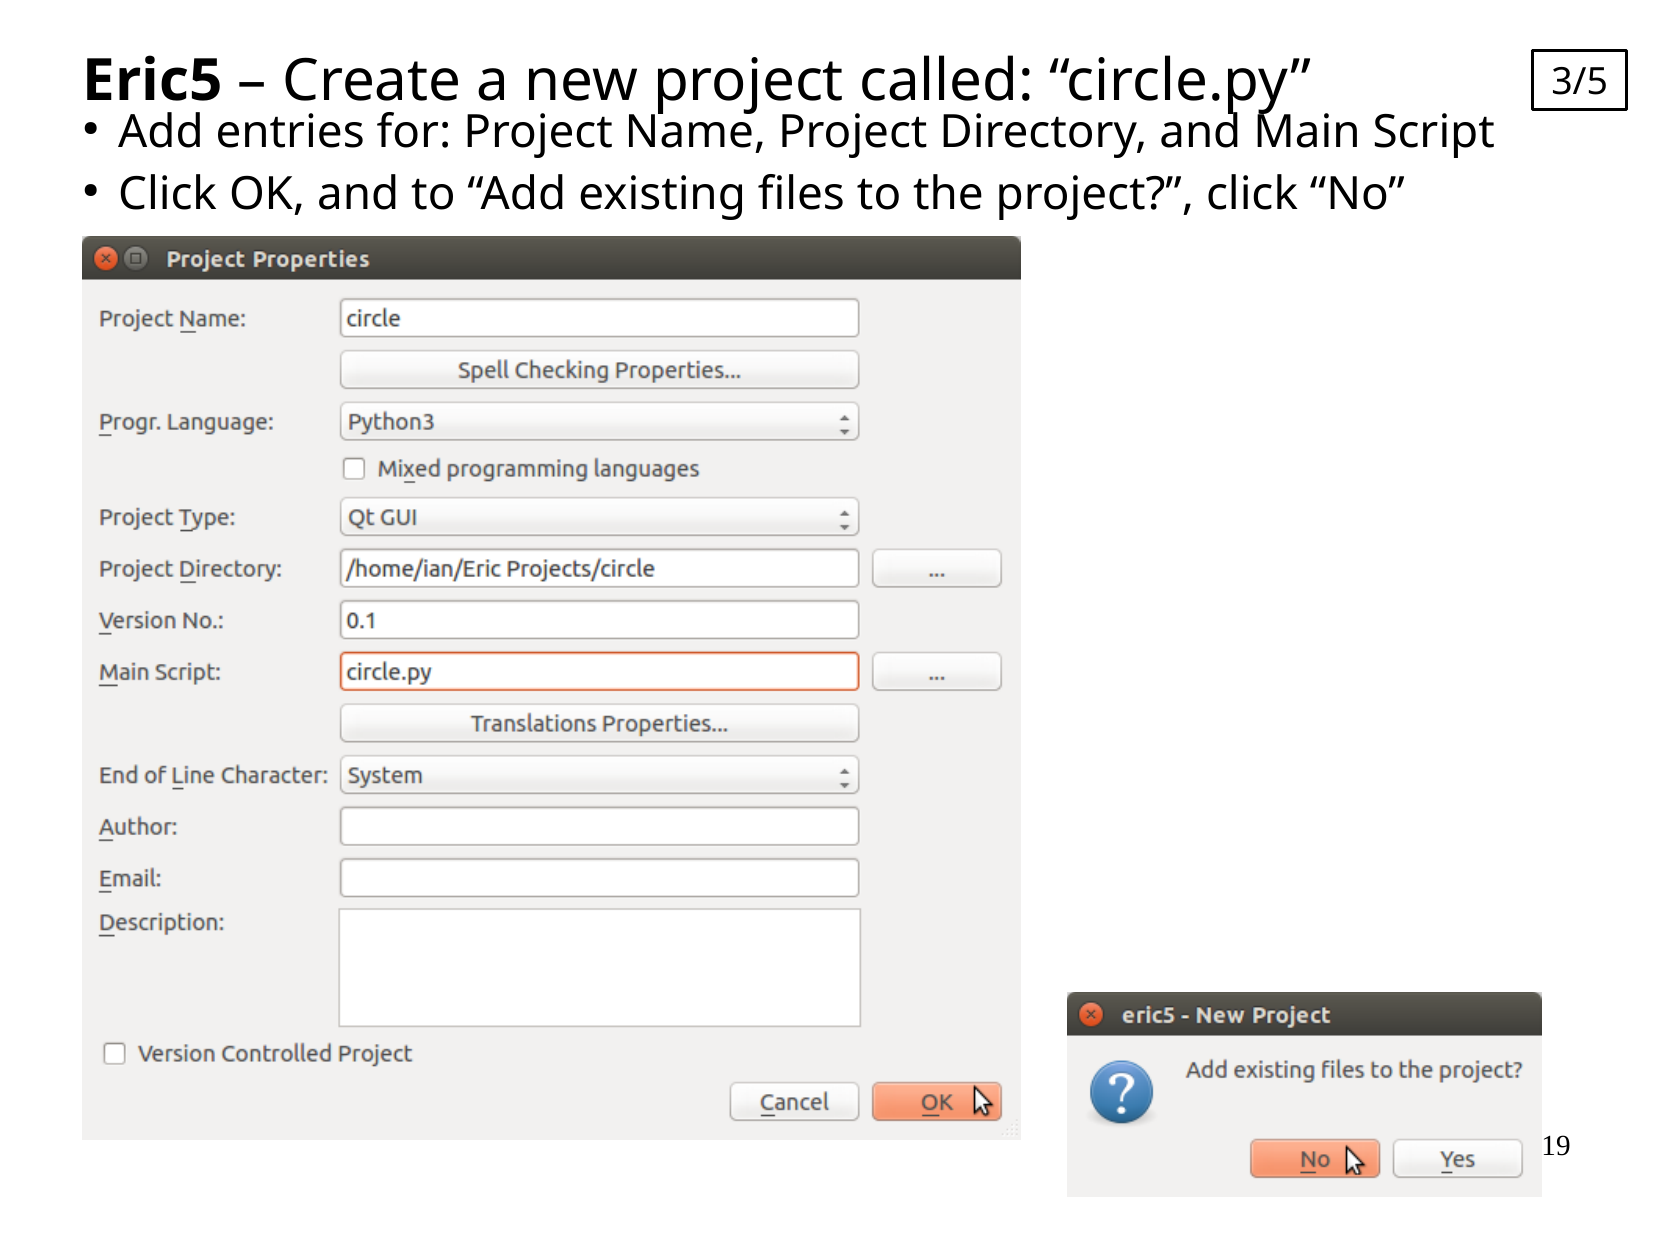

# Eric5 – Create a new project called: “circle.py”
3/5
Add entries for: Project Name, Project Directory, and Main Script
Click OK, and to “Add existing files to the project?”, click “No”
19